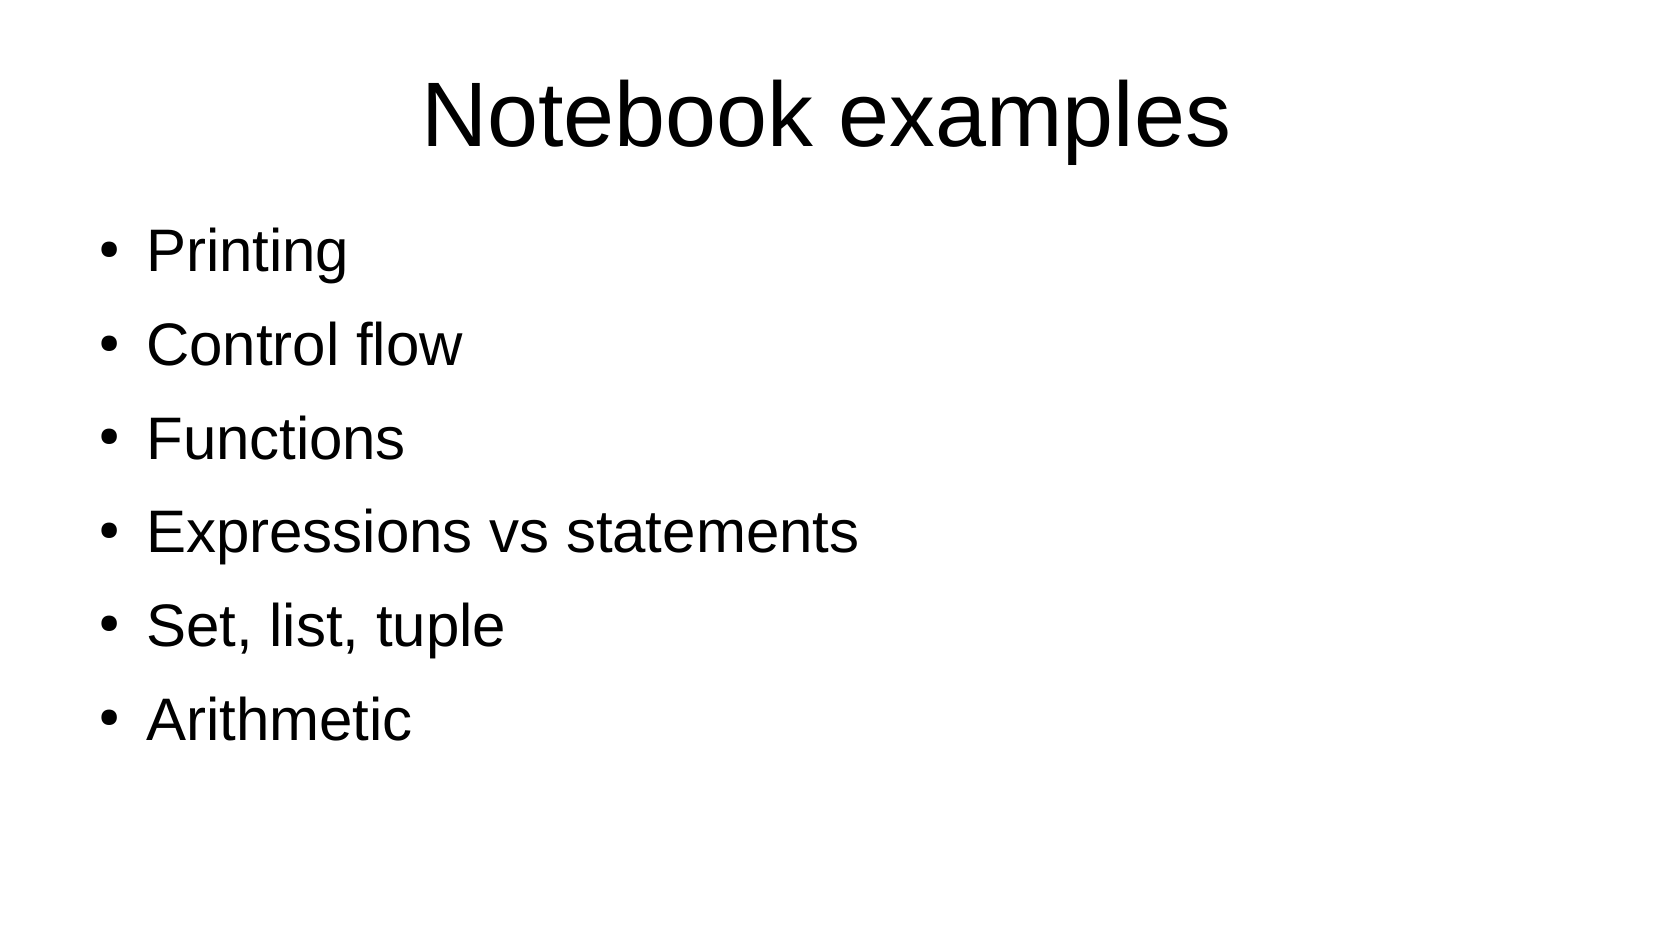

# Notebook examples
Printing
Control flow
Functions
Expressions vs statements
Set, list, tuple
Arithmetic